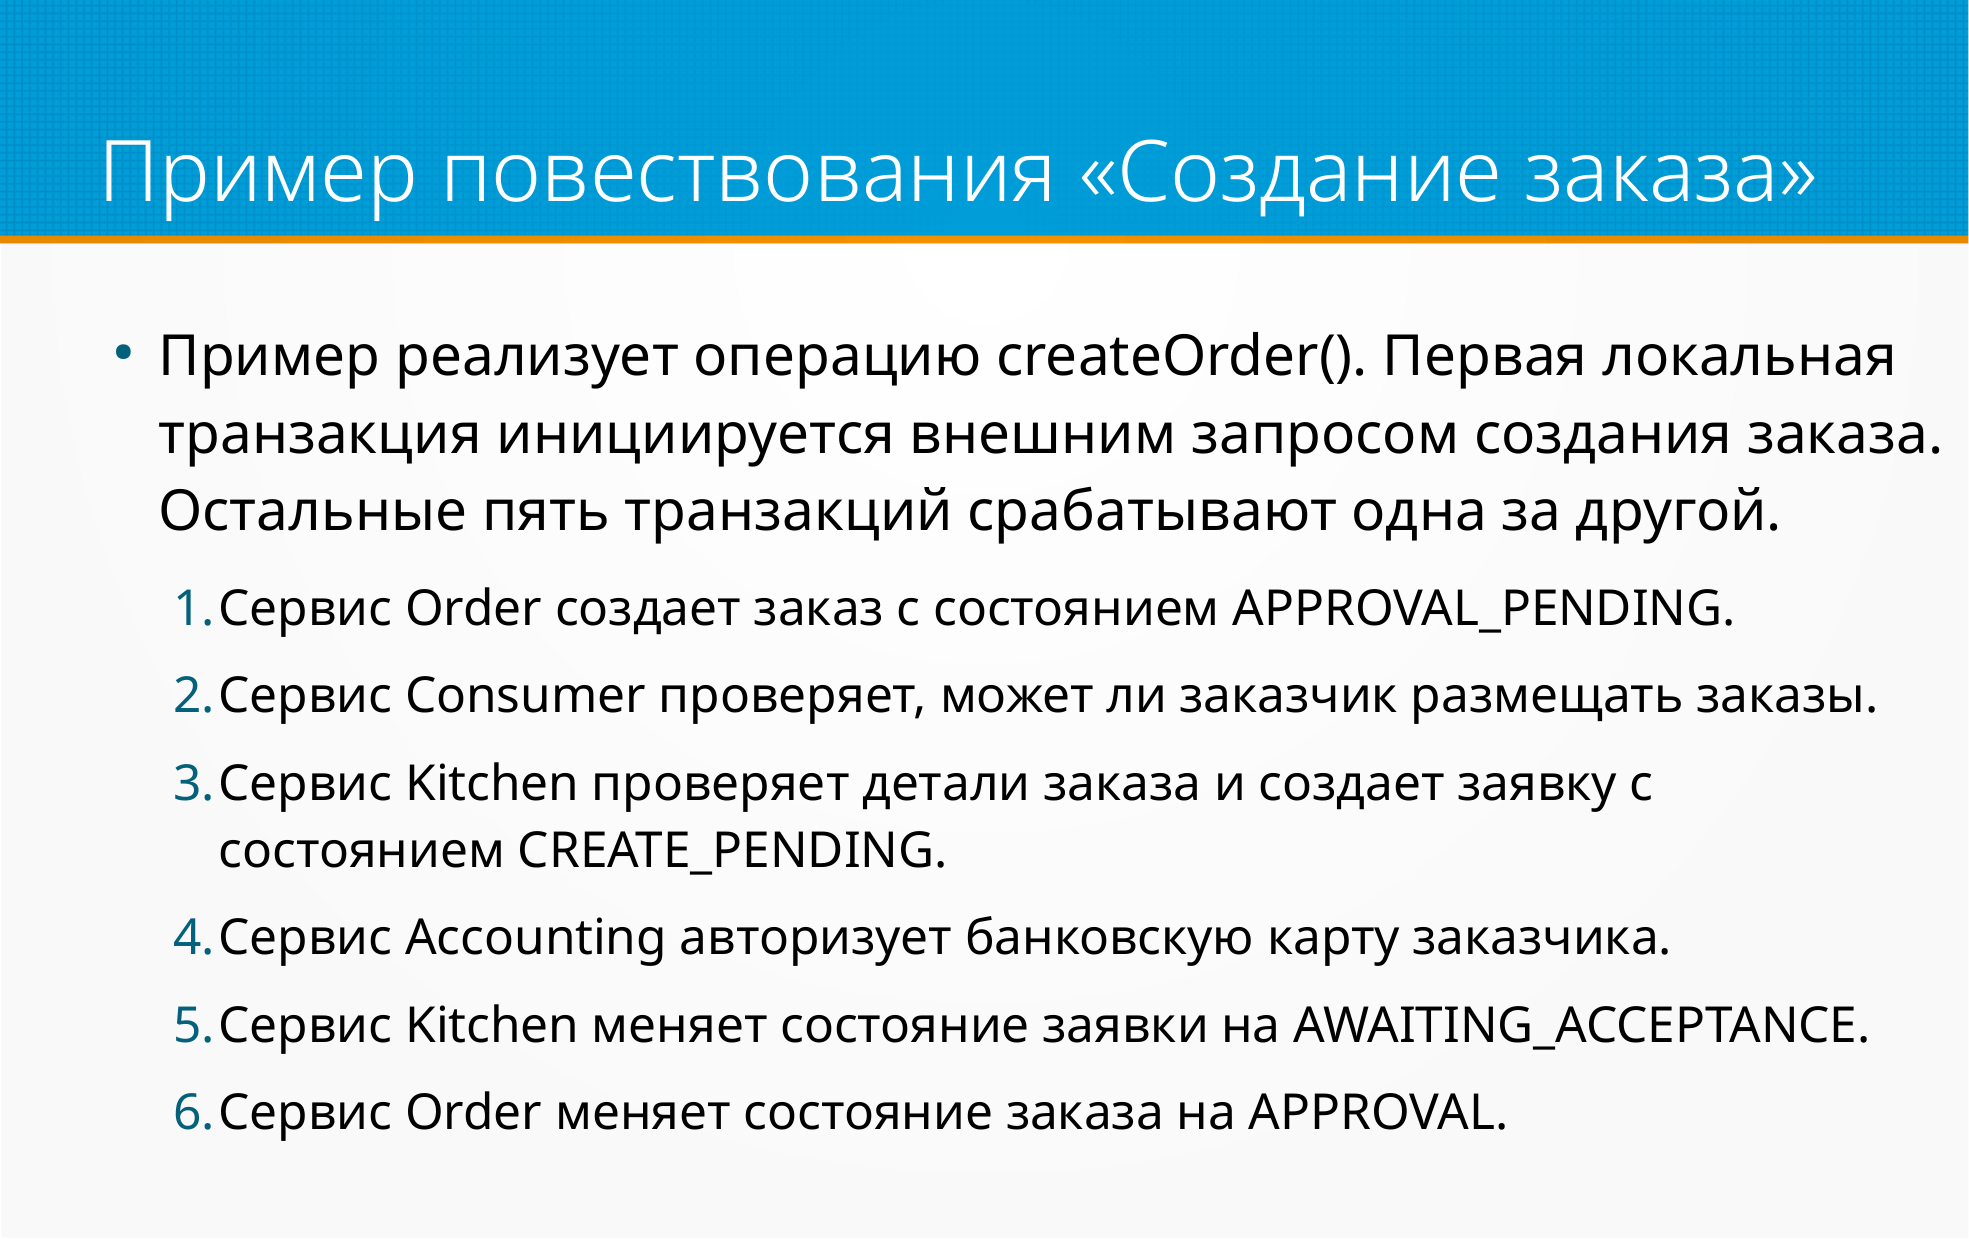

# Пример повествования «Создание заказа»
Пример реализует операцию createOrder(). Первая локальная транзакция инициируется внешним запросом создания заказа. Остальные пять транзакций срабатывают одна за другой.
Сервис Order создает заказ с состоянием APPROVAL_PENDING.
Сервис Consumer проверяет, может ли заказчик размещать заказы.
Сервис Kitchen проверяет детали заказа и создает заявку с состоянием CREATE_PENDING.
Сервис Accounting авторизует банковскую карту заказчика.
Сервис Kitchen меняет состояние заявки на AWAITING_ACCEPTANCE.
Сервис Order меняет состояние заказа на APPROVAL.